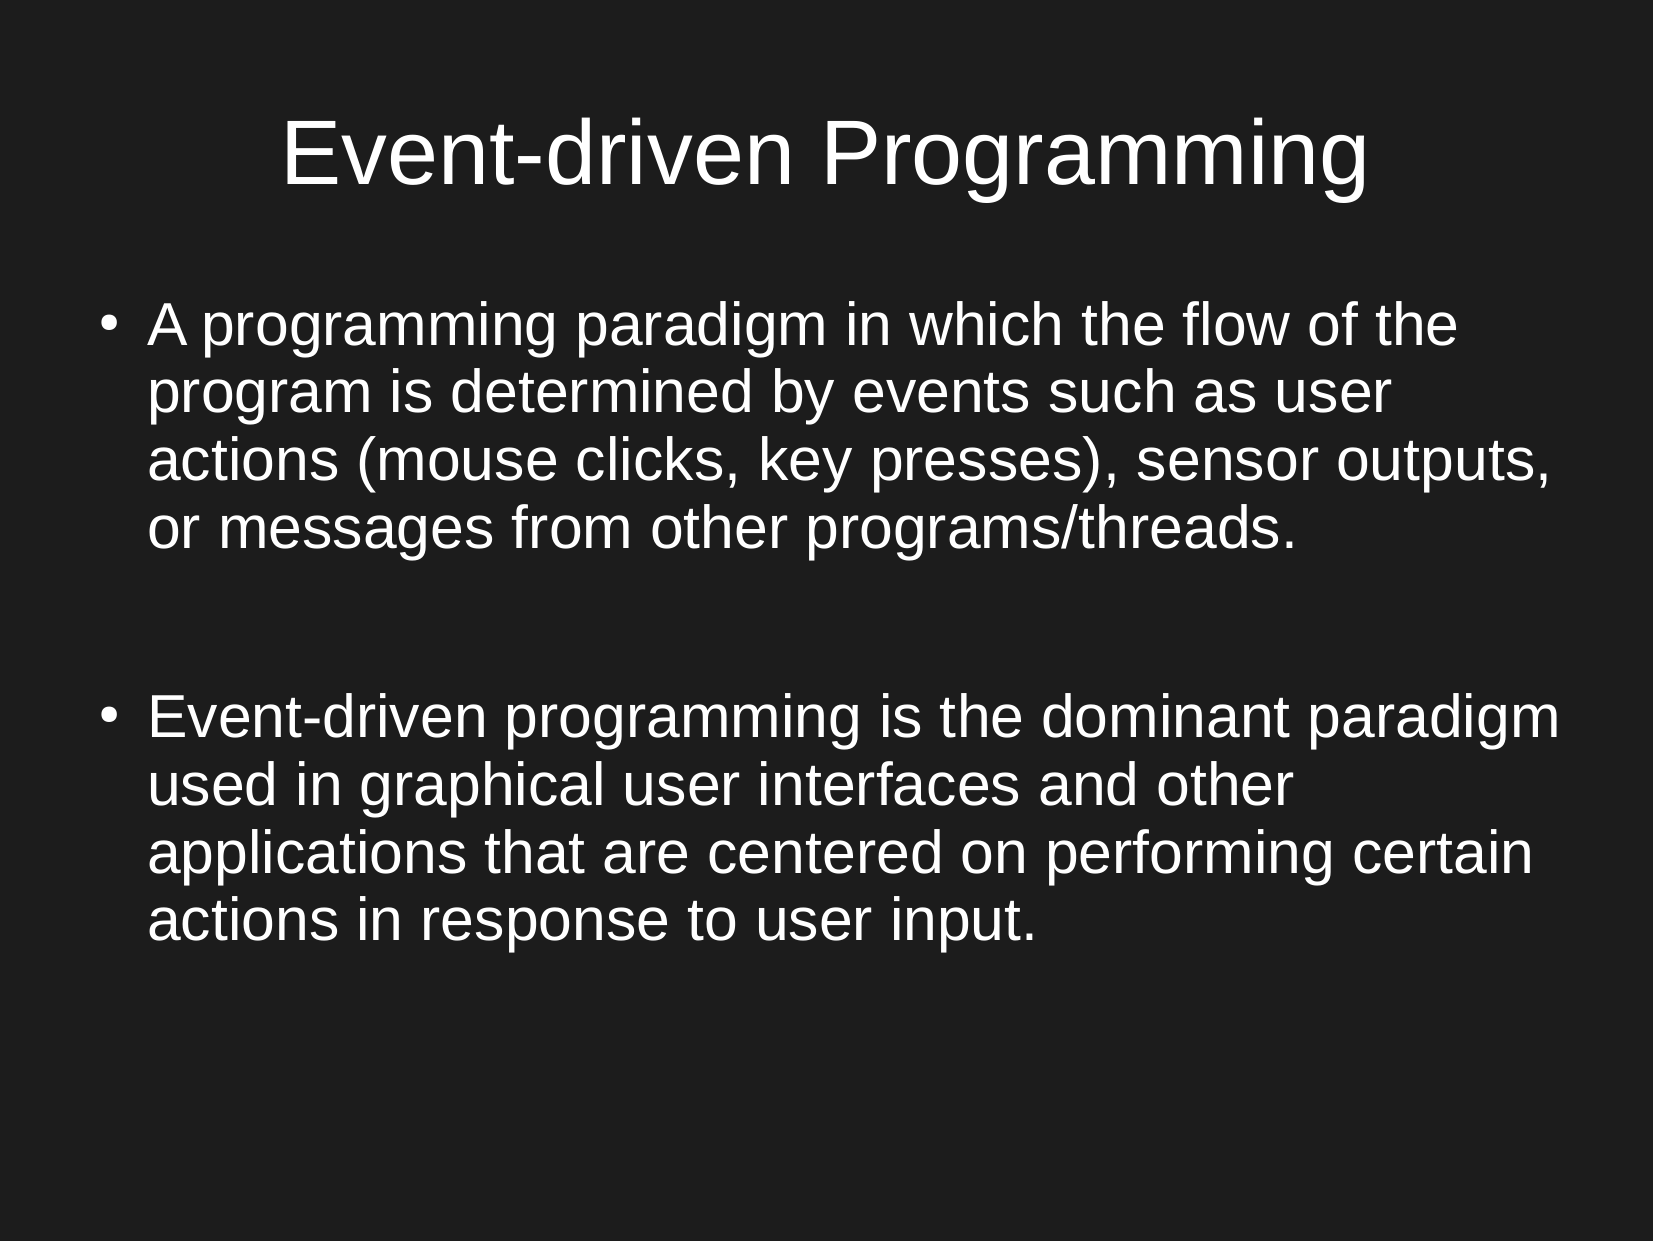

# Event-driven Programming
A programming paradigm in which the flow of the program is determined by events such as user actions (mouse clicks, key presses), sensor outputs, or messages from other programs/threads.
Event-driven programming is the dominant paradigm used in graphical user interfaces and other applications that are centered on performing certain actions in response to user input.